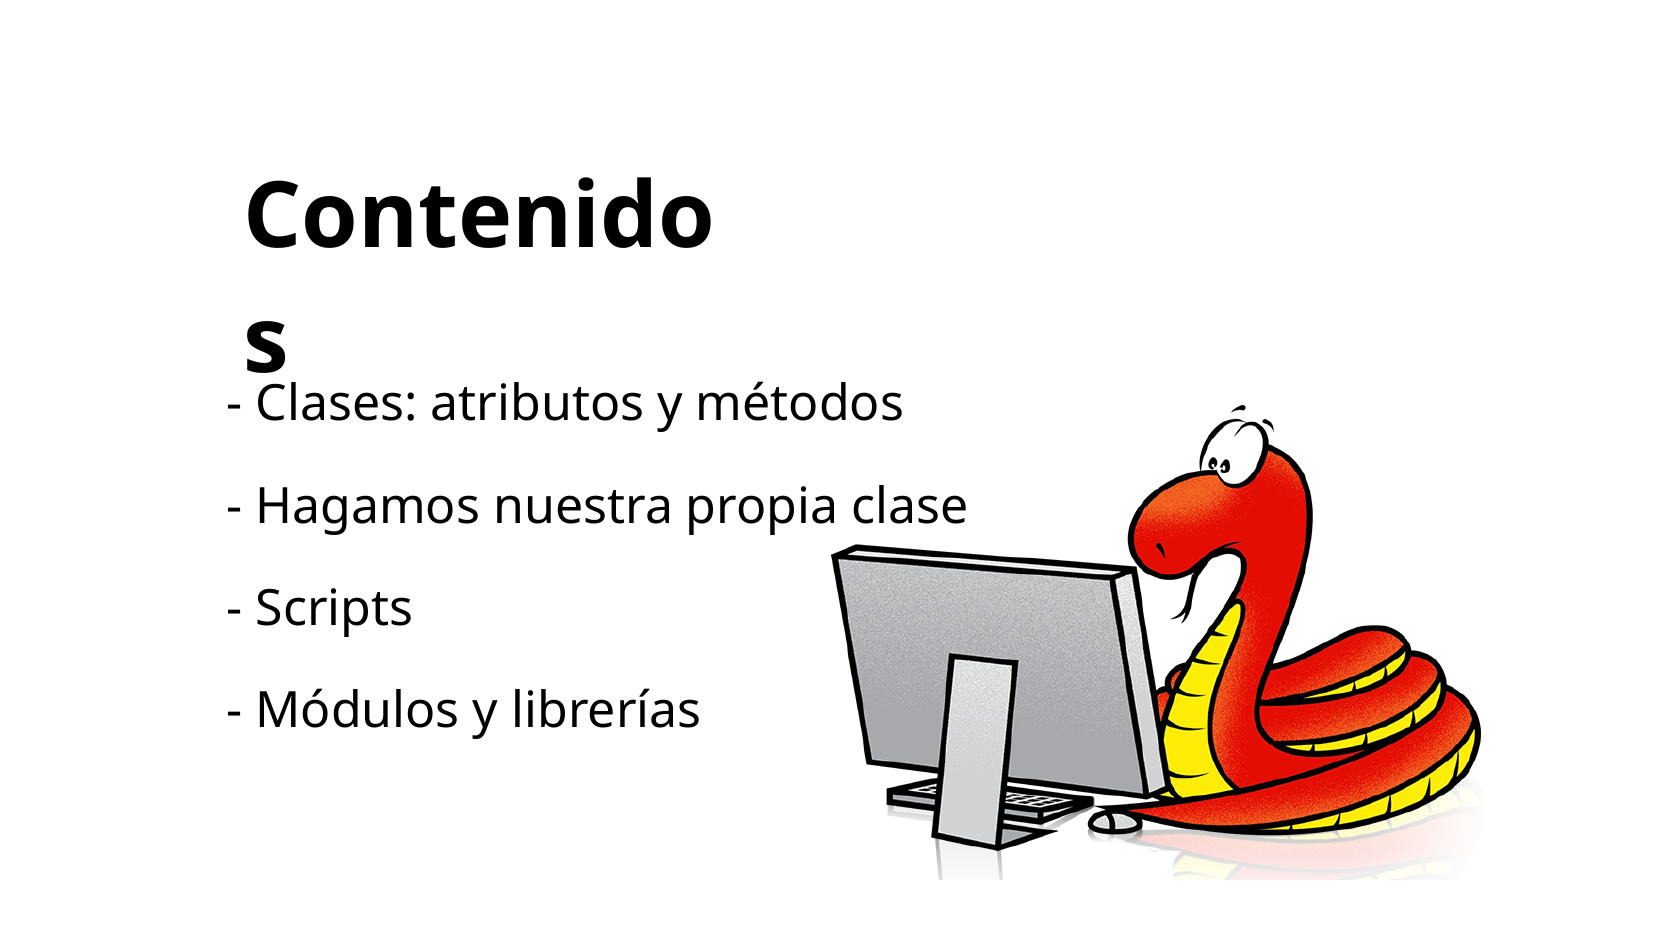

Contenidos
- Clases: atributos y métodos
- Hagamos nuestra propia clase
- Scripts
- Módulos y librerías